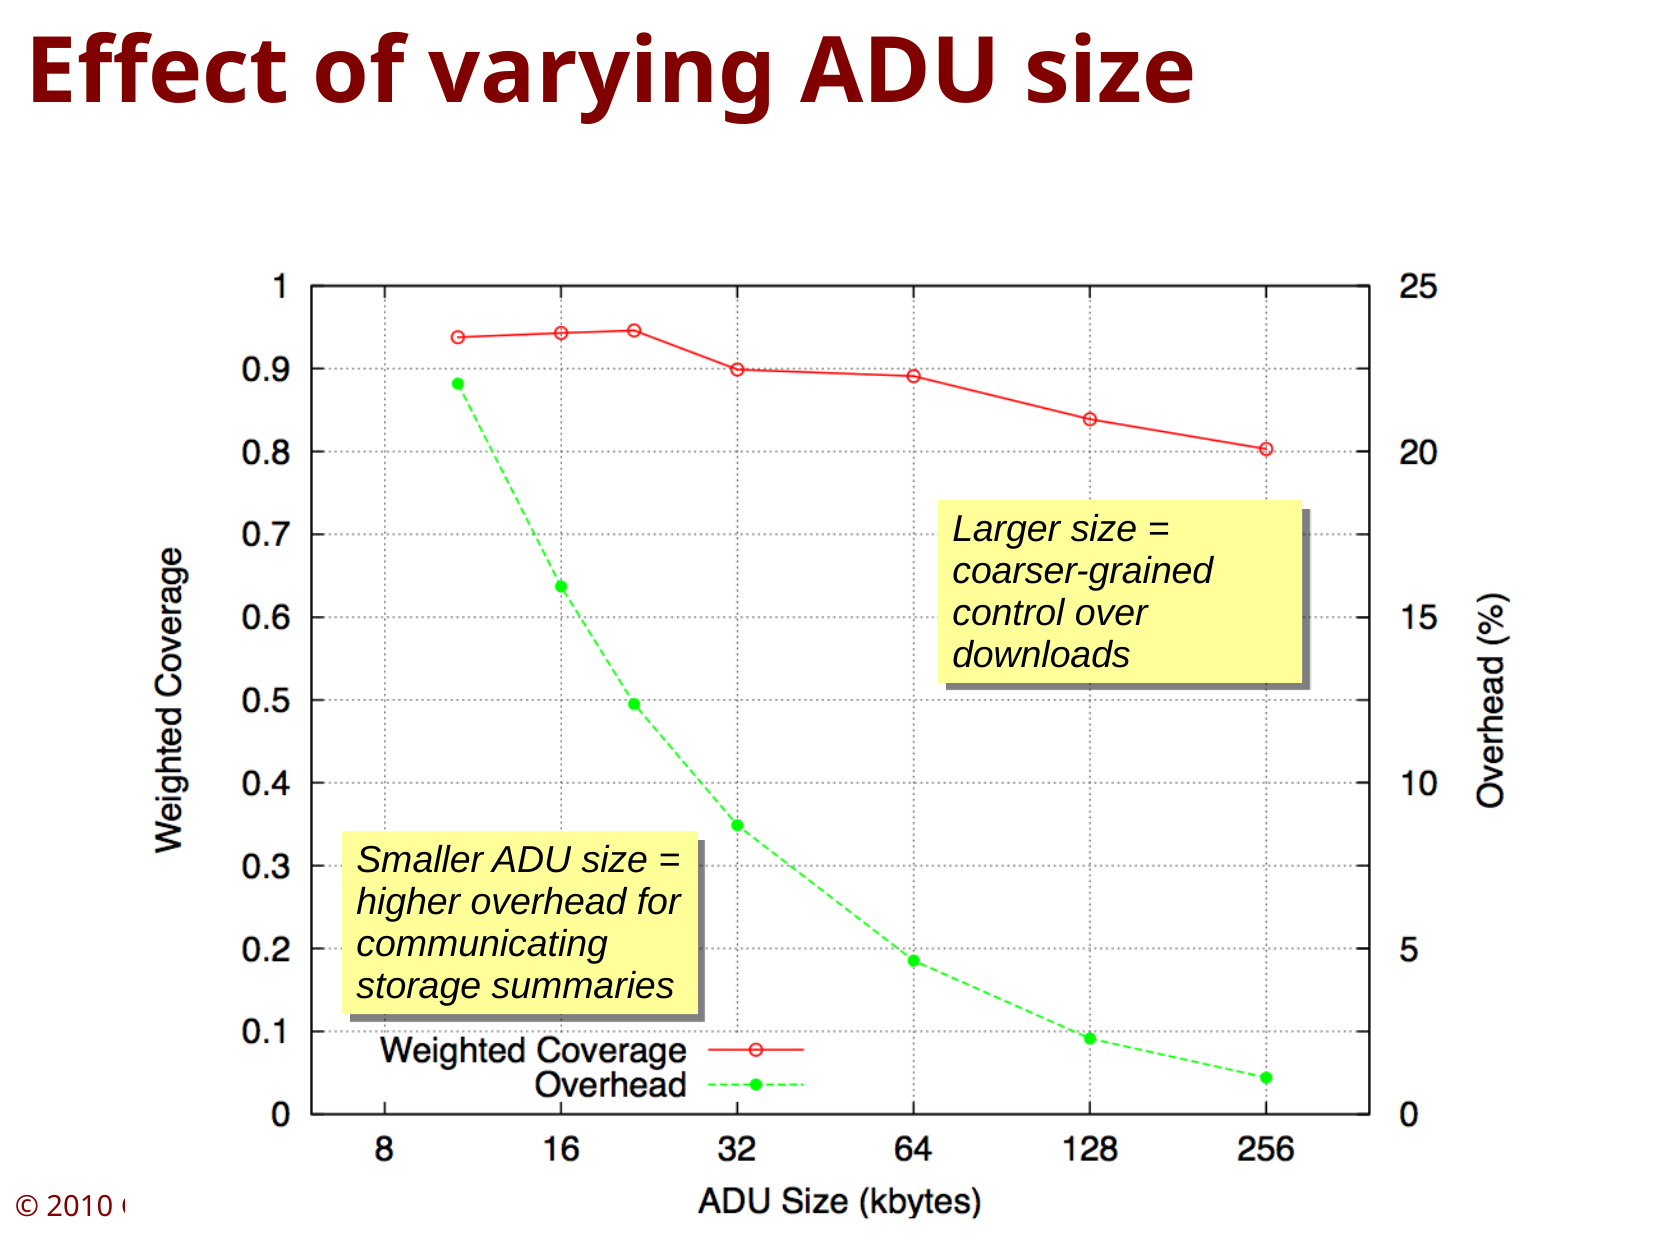

# Effect of varying ADU size
Larger size = coarser-grained control over downloads
Smaller ADU size =
higher overhead for
communicating storage summaries